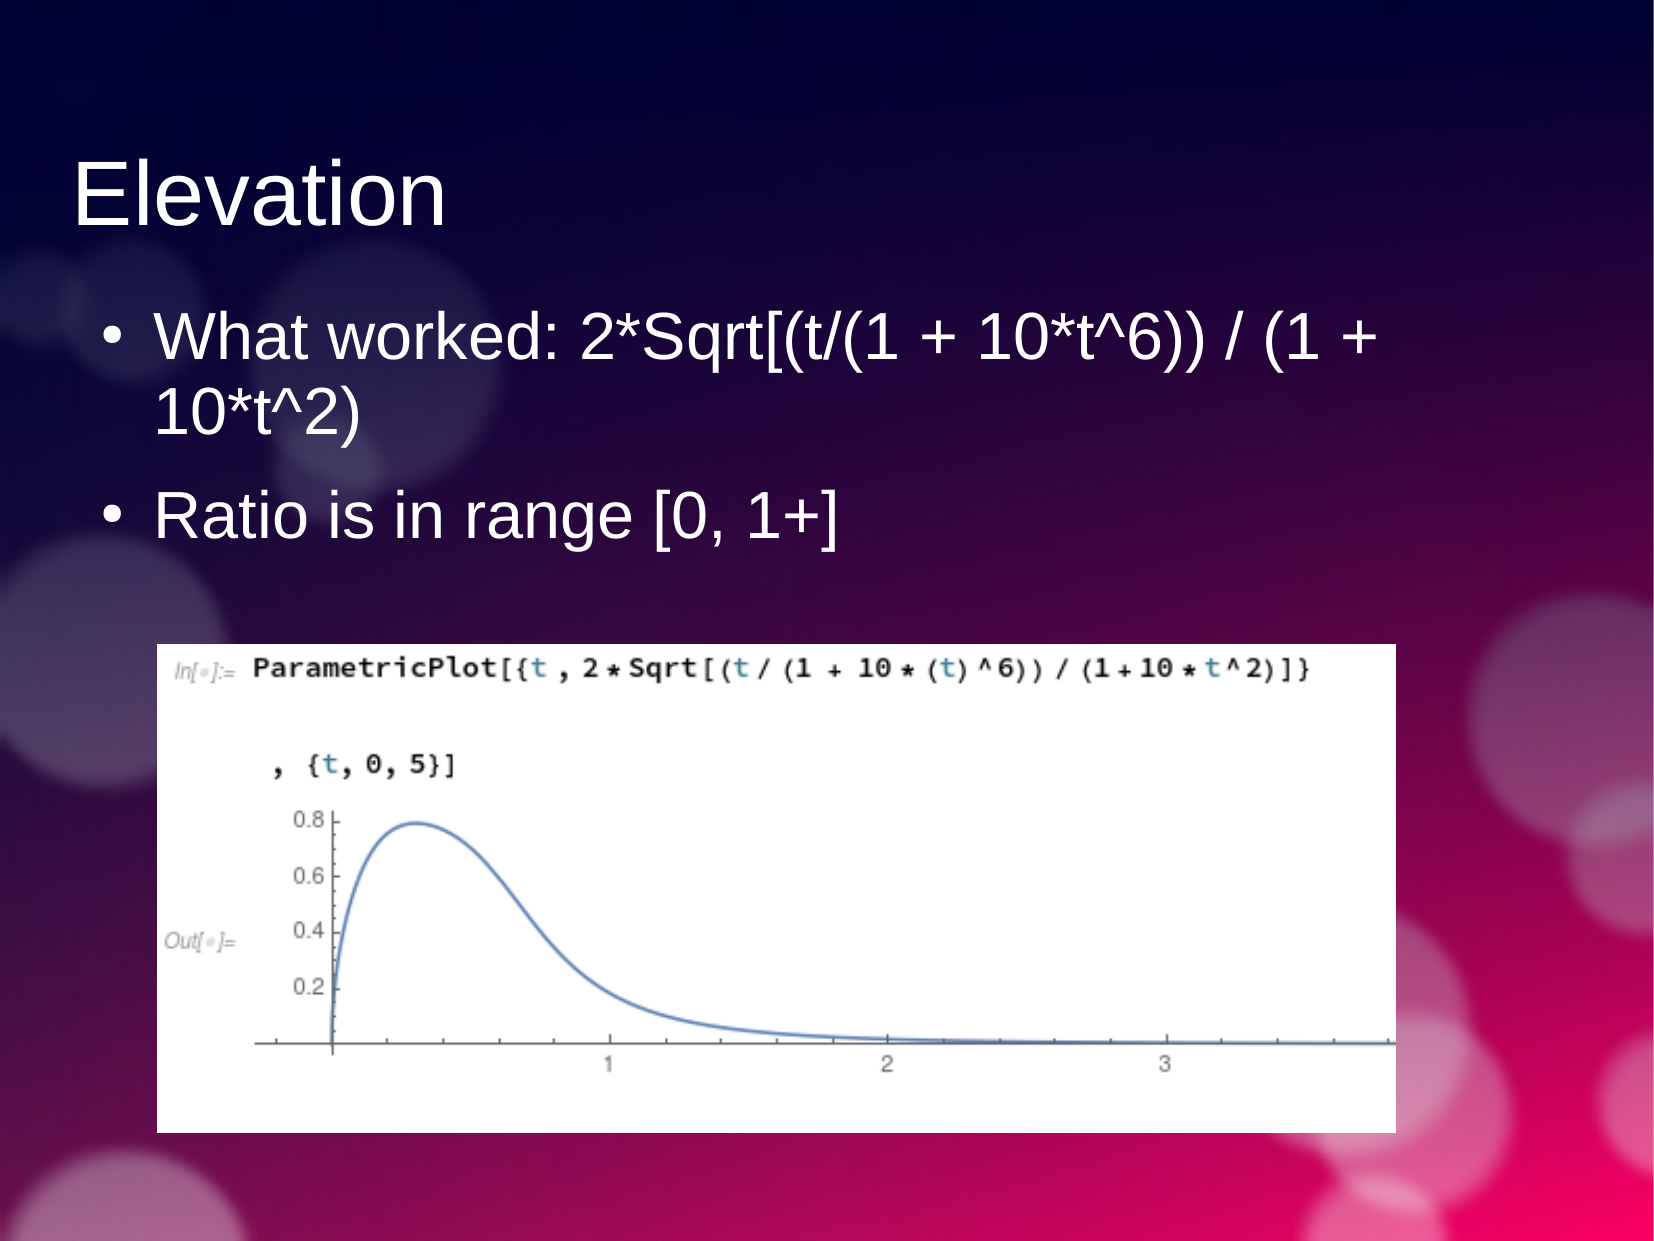

# Elevation
What worked: 2*Sqrt[(t/(1 + 10*t^6)) / (1 + 10*t^2)
Ratio is in range [0, 1+]